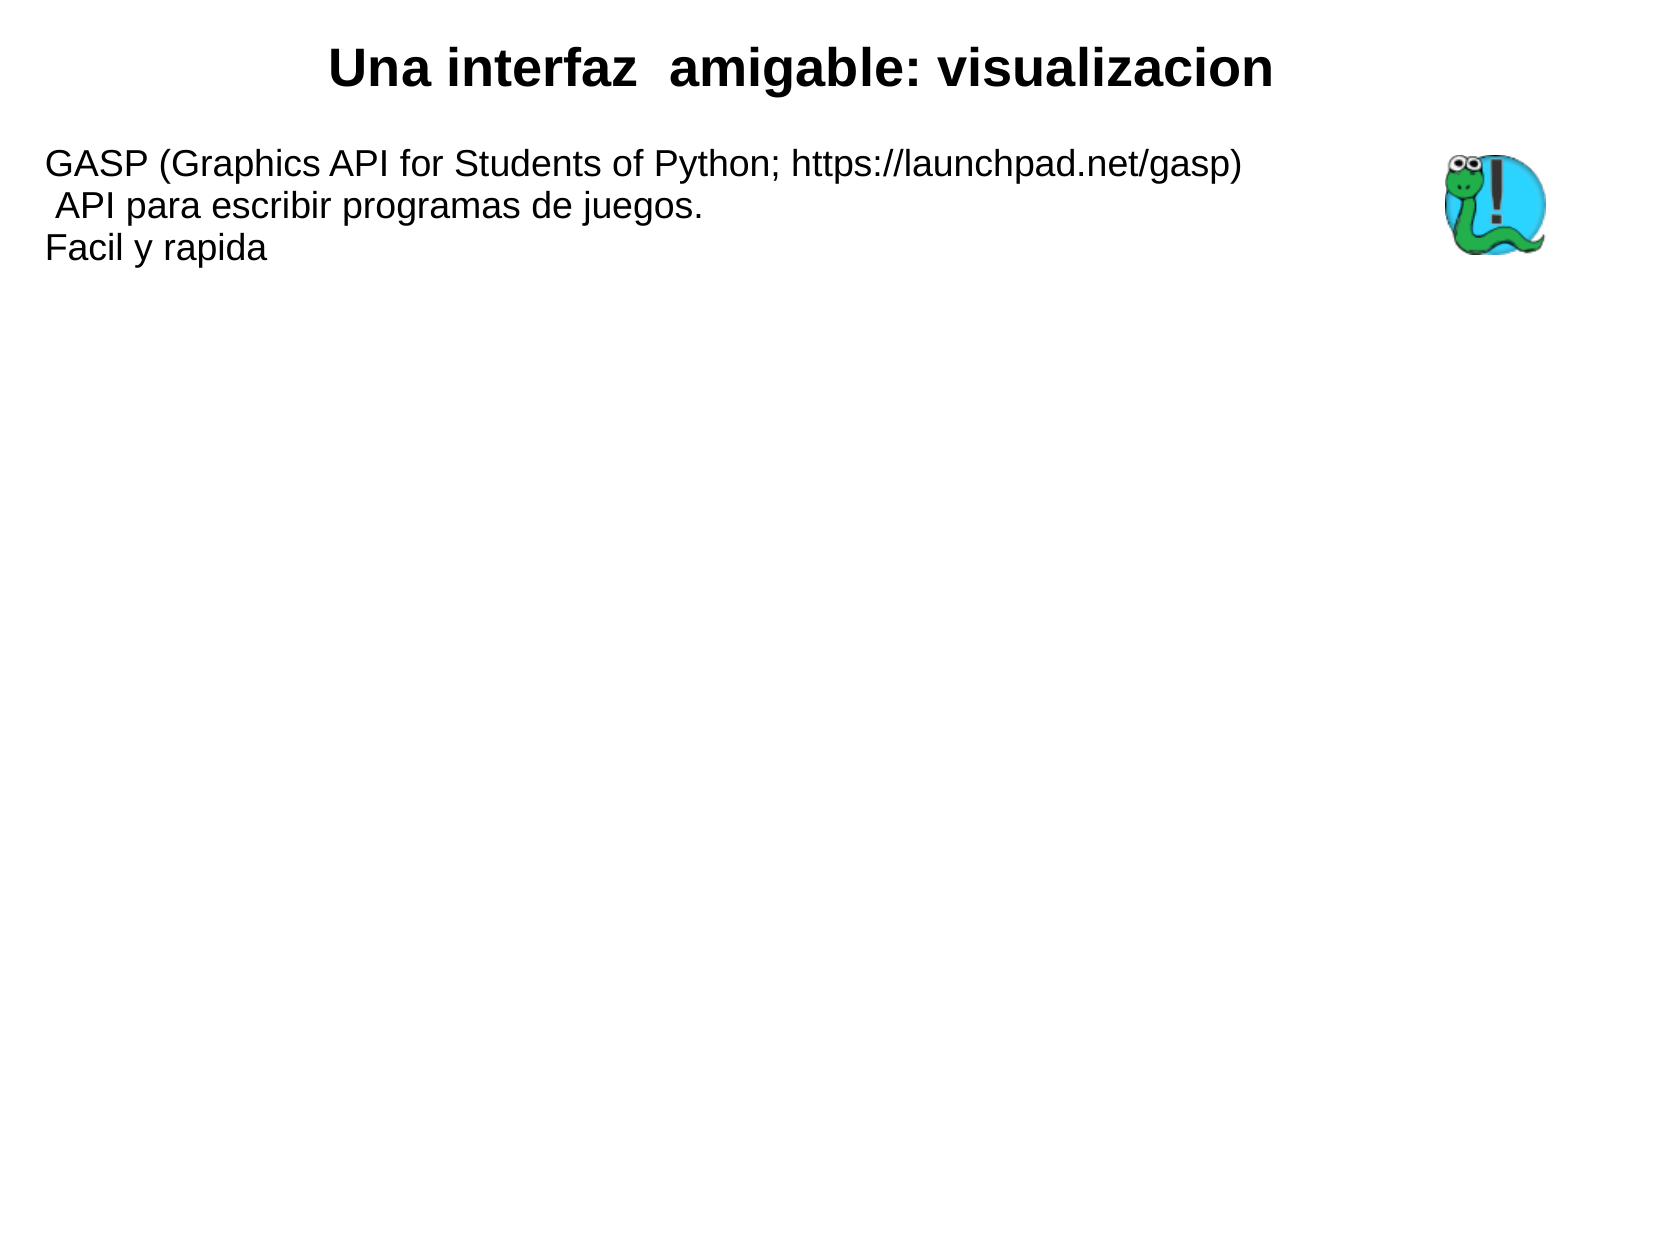

Una interfaz amigable: visualizacion
GASP (Graphics API for Students of Python; https://launchpad.net/gasp)
 API para escribir programas de juegos.
Facil y rapida